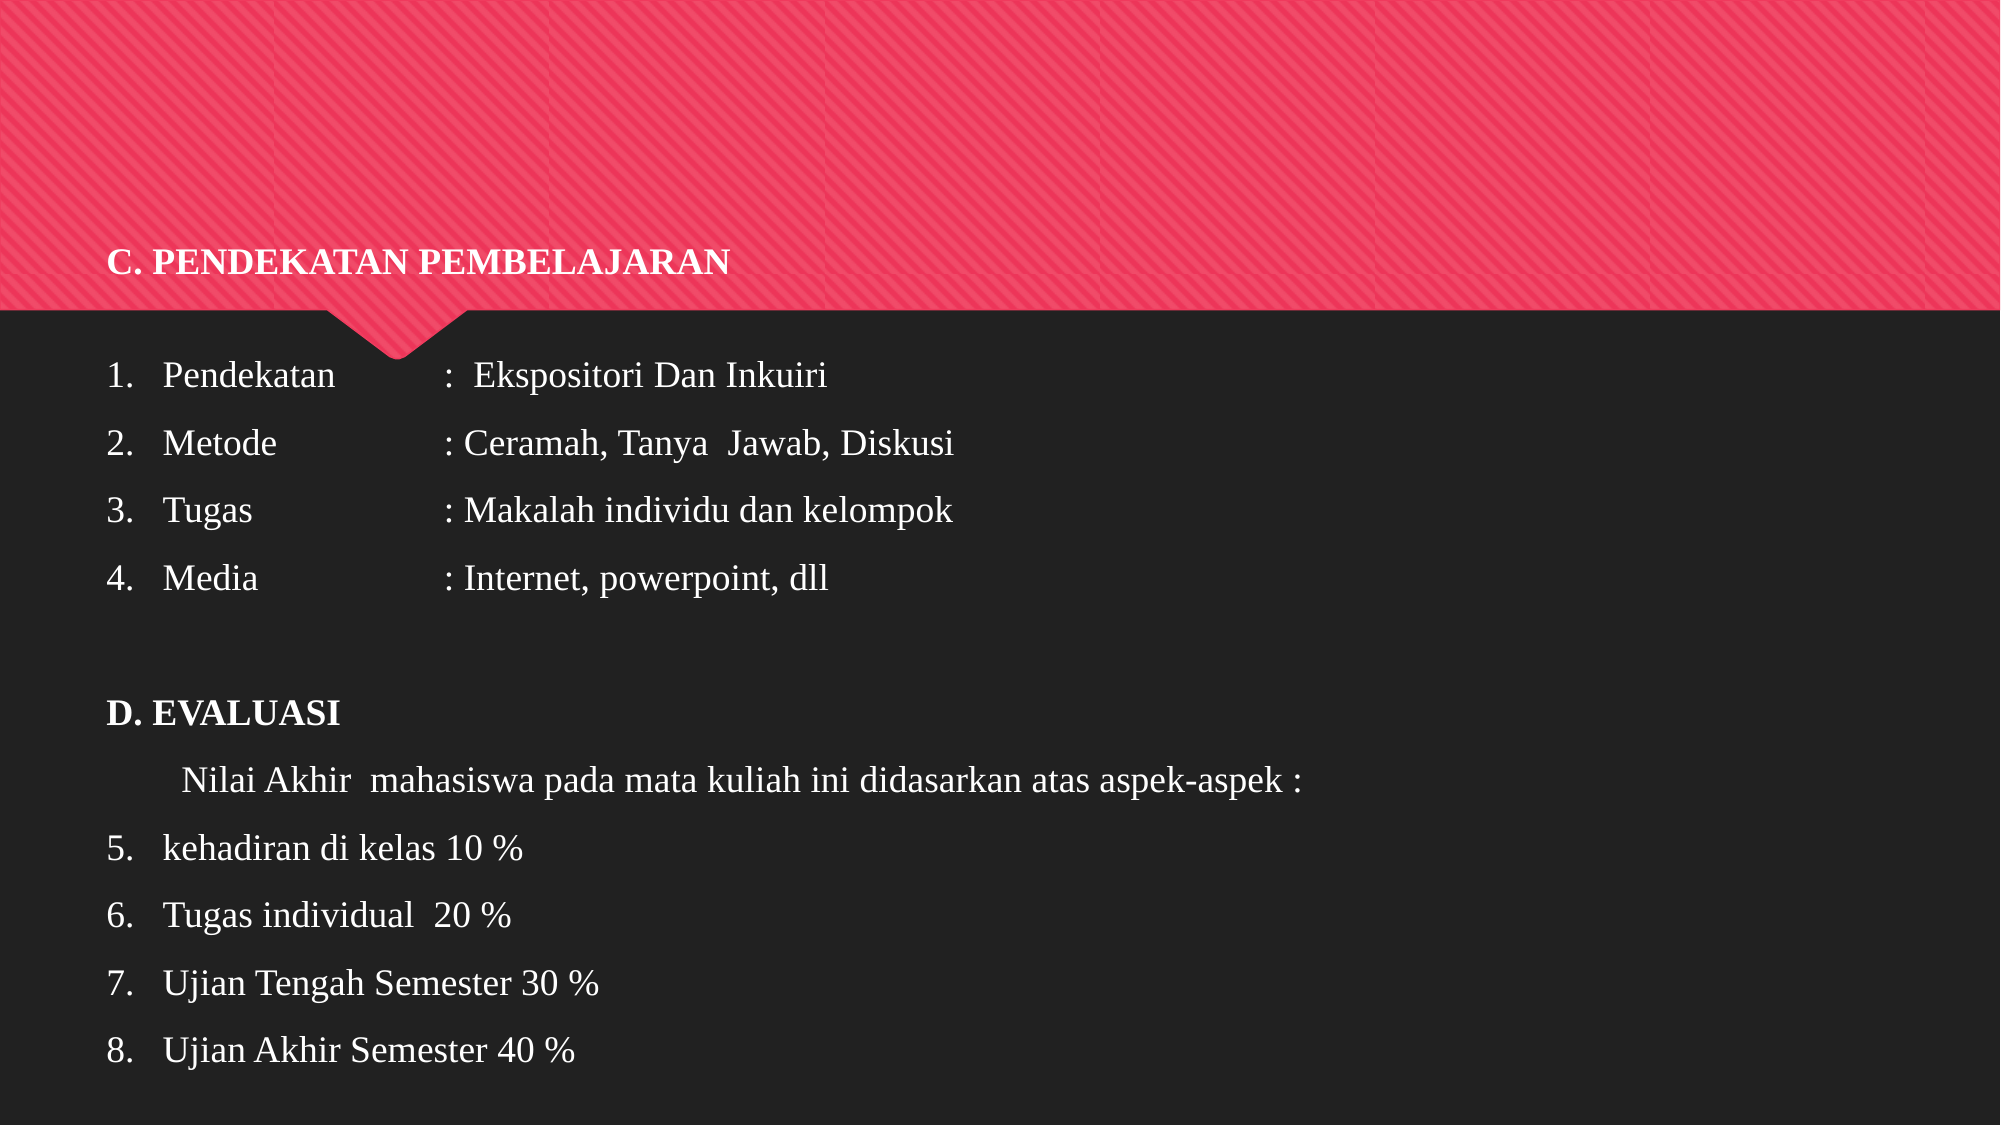

C. PENDEKATAN PEMBELAJARAN
Pendekatan		: Ekspositori Dan Inkuiri
Metode 			: Ceramah, Tanya Jawab, Diskusi
Tugas 			: Makalah individu dan kelompok
Media 			: Internet, powerpoint, dll
D. EVALUASI
Nilai Akhir mahasiswa pada mata kuliah ini didasarkan atas aspek-aspek :
kehadiran di kelas 10 %
Tugas individual 20 %
Ujian Tengah Semester 30 %
Ujian Akhir Semester 40 %